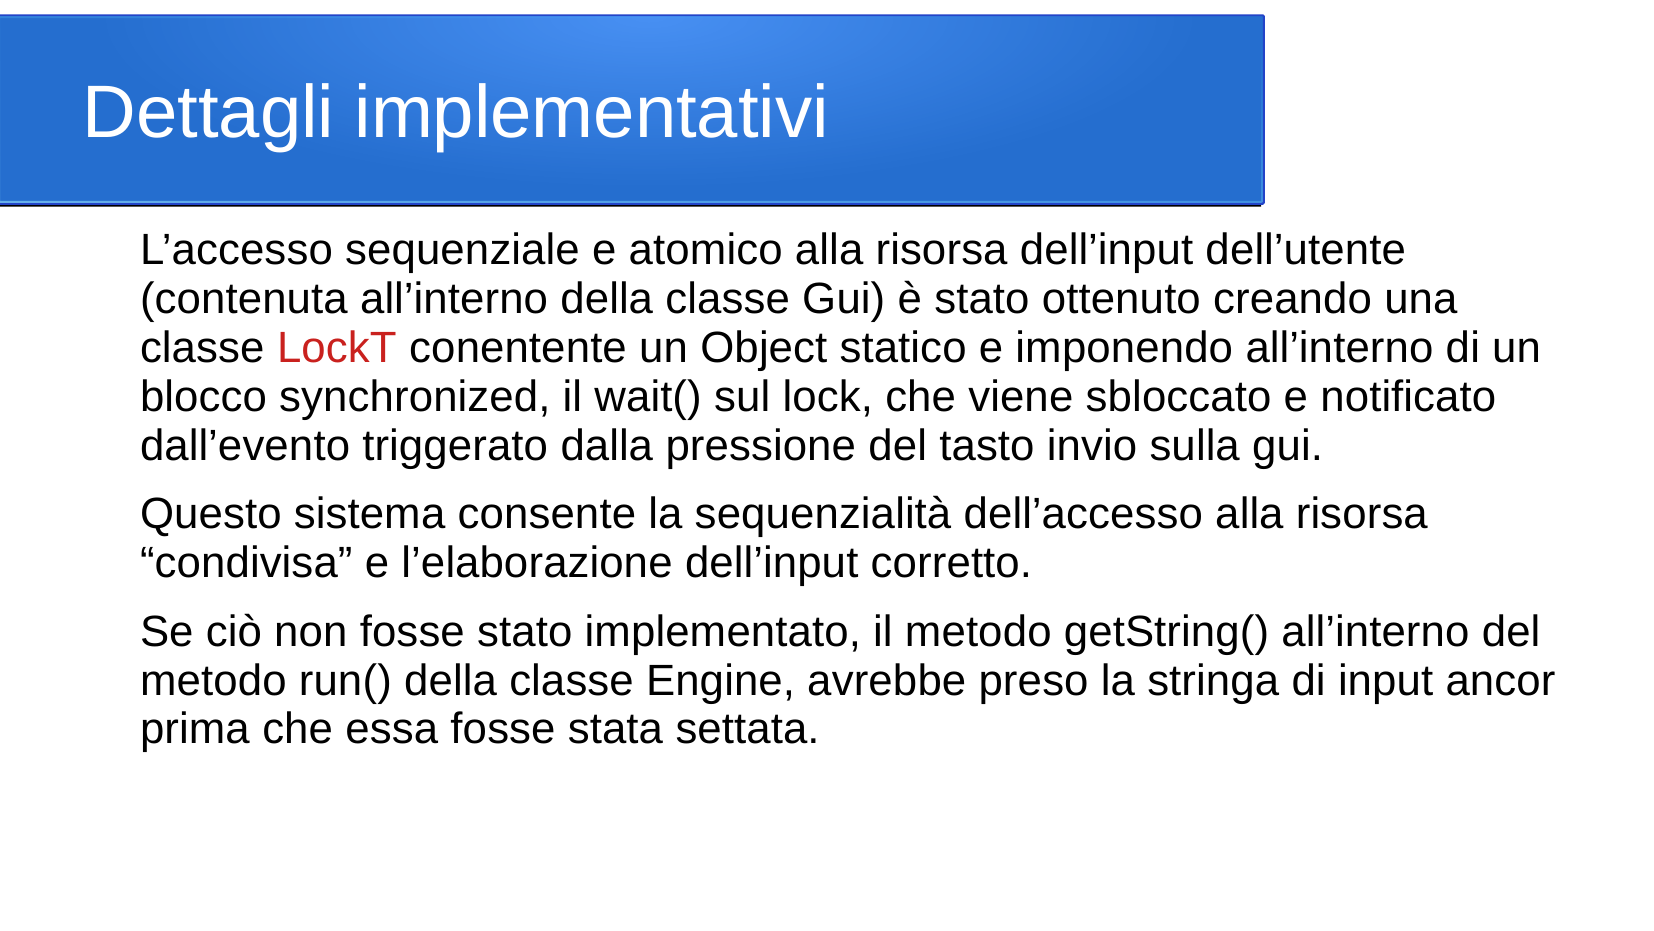

# Dettagli implementativi
L’accesso sequenziale e atomico alla risorsa dell’input dell’utente (contenuta all’interno della classe Gui) è stato ottenuto creando una classe LockT conentente un Object statico e imponendo all’interno di un blocco synchronized, il wait() sul lock, che viene sbloccato e notificato dall’evento triggerato dalla pressione del tasto invio sulla gui.
Questo sistema consente la sequenzialità dell’accesso alla risorsa “condivisa” e l’elaborazione dell’input corretto.
Se ciò non fosse stato implementato, il metodo getString() all’interno del metodo run() della classe Engine, avrebbe preso la stringa di input ancor prima che essa fosse stata settata.